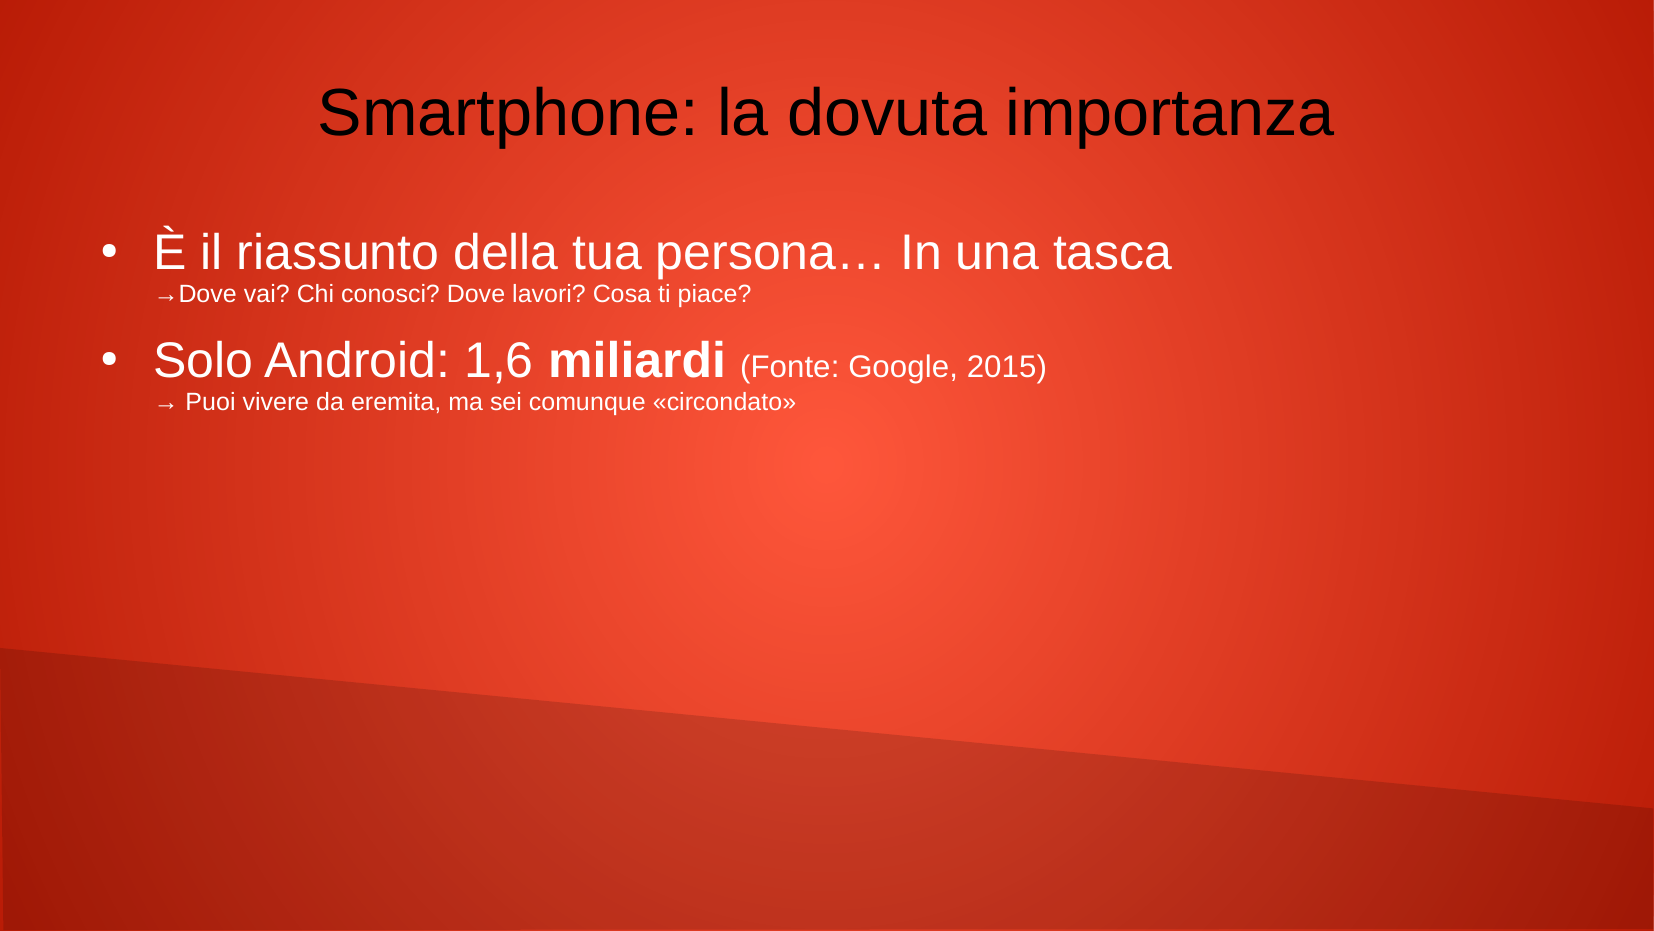

# Smartphone: la dovuta importanza
È il riassunto della tua persona… In una tasca
→Dove vai? Chi conosci? Dove lavori? Cosa ti piace?
Solo Android: 1,6 miliardi (Fonte: Google, 2015)
→ Puoi vivere da eremita, ma sei comunque «circondato»